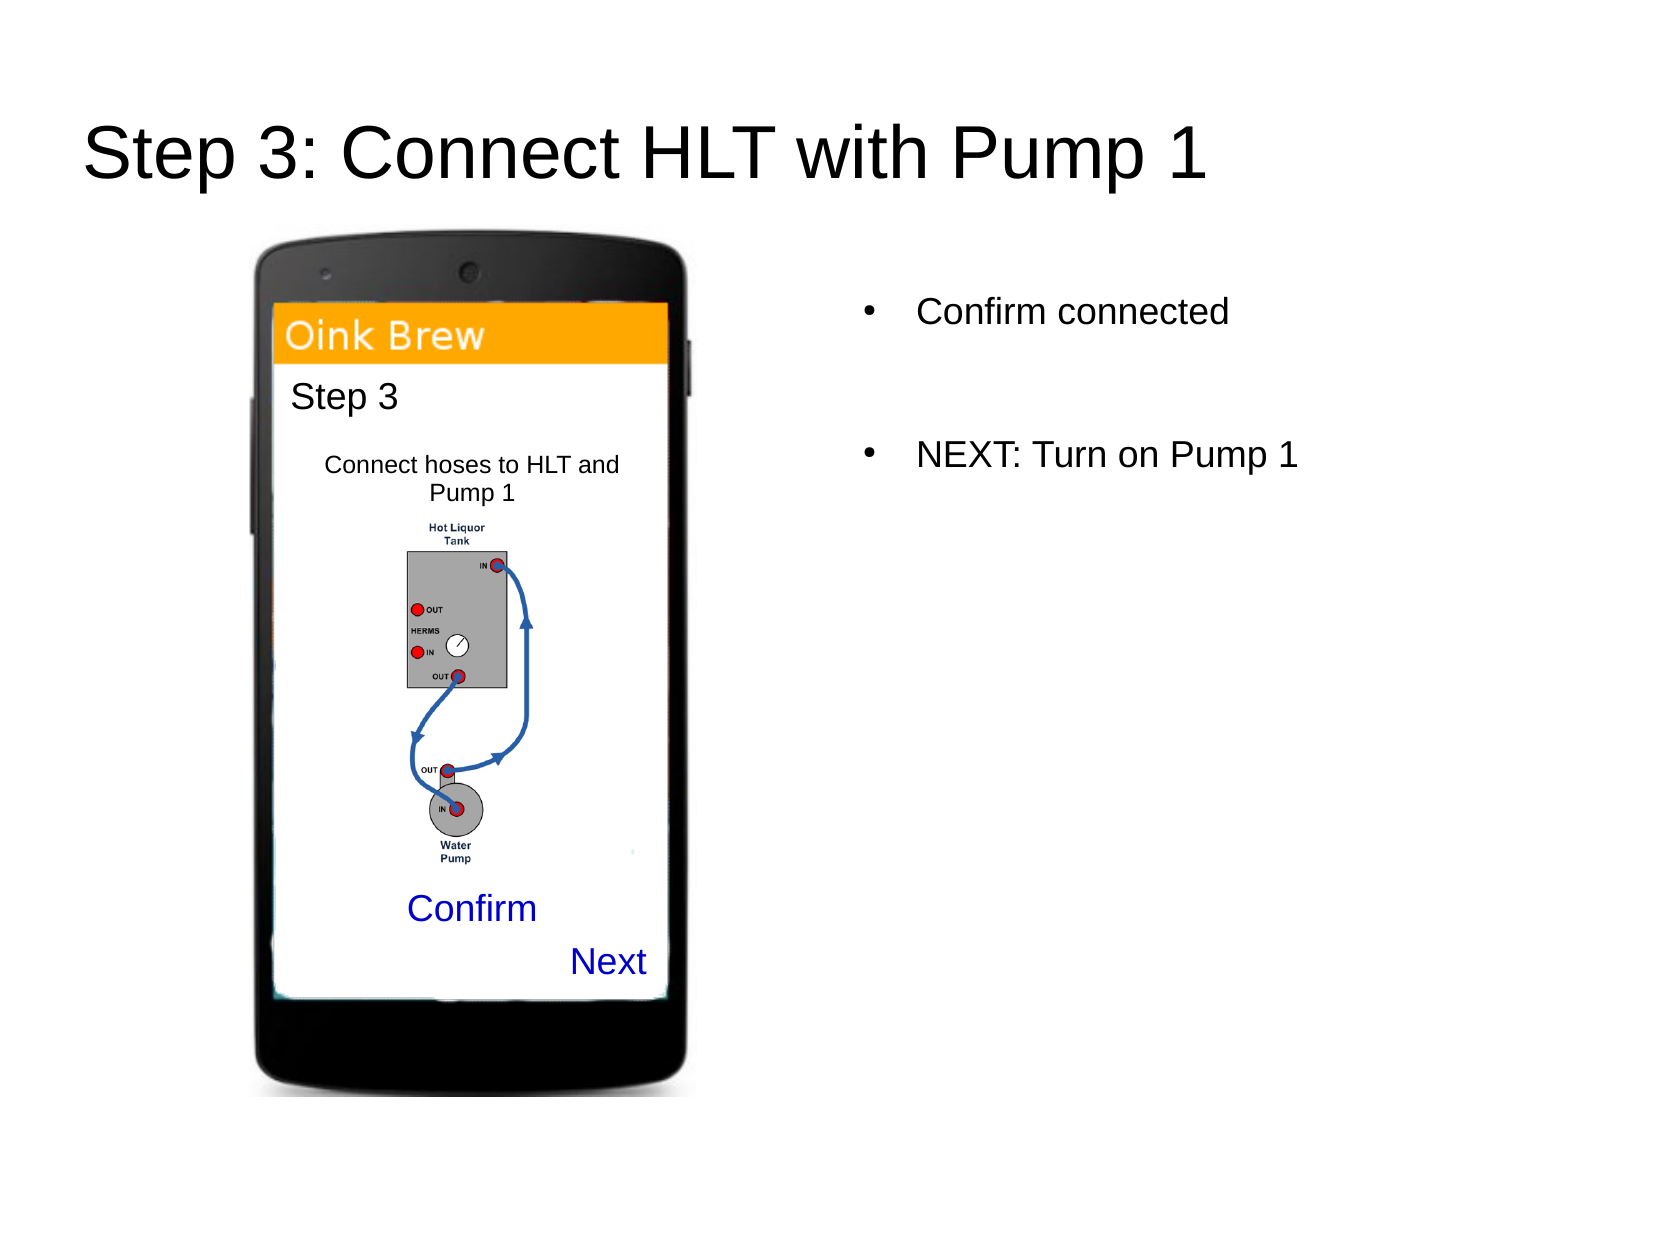

# Step 3: Connect HLT with Pump 1
Confirm connected
NEXT: Turn on Pump 1
Step 3
Connect hoses to HLT and Pump 1
Confirm
Next